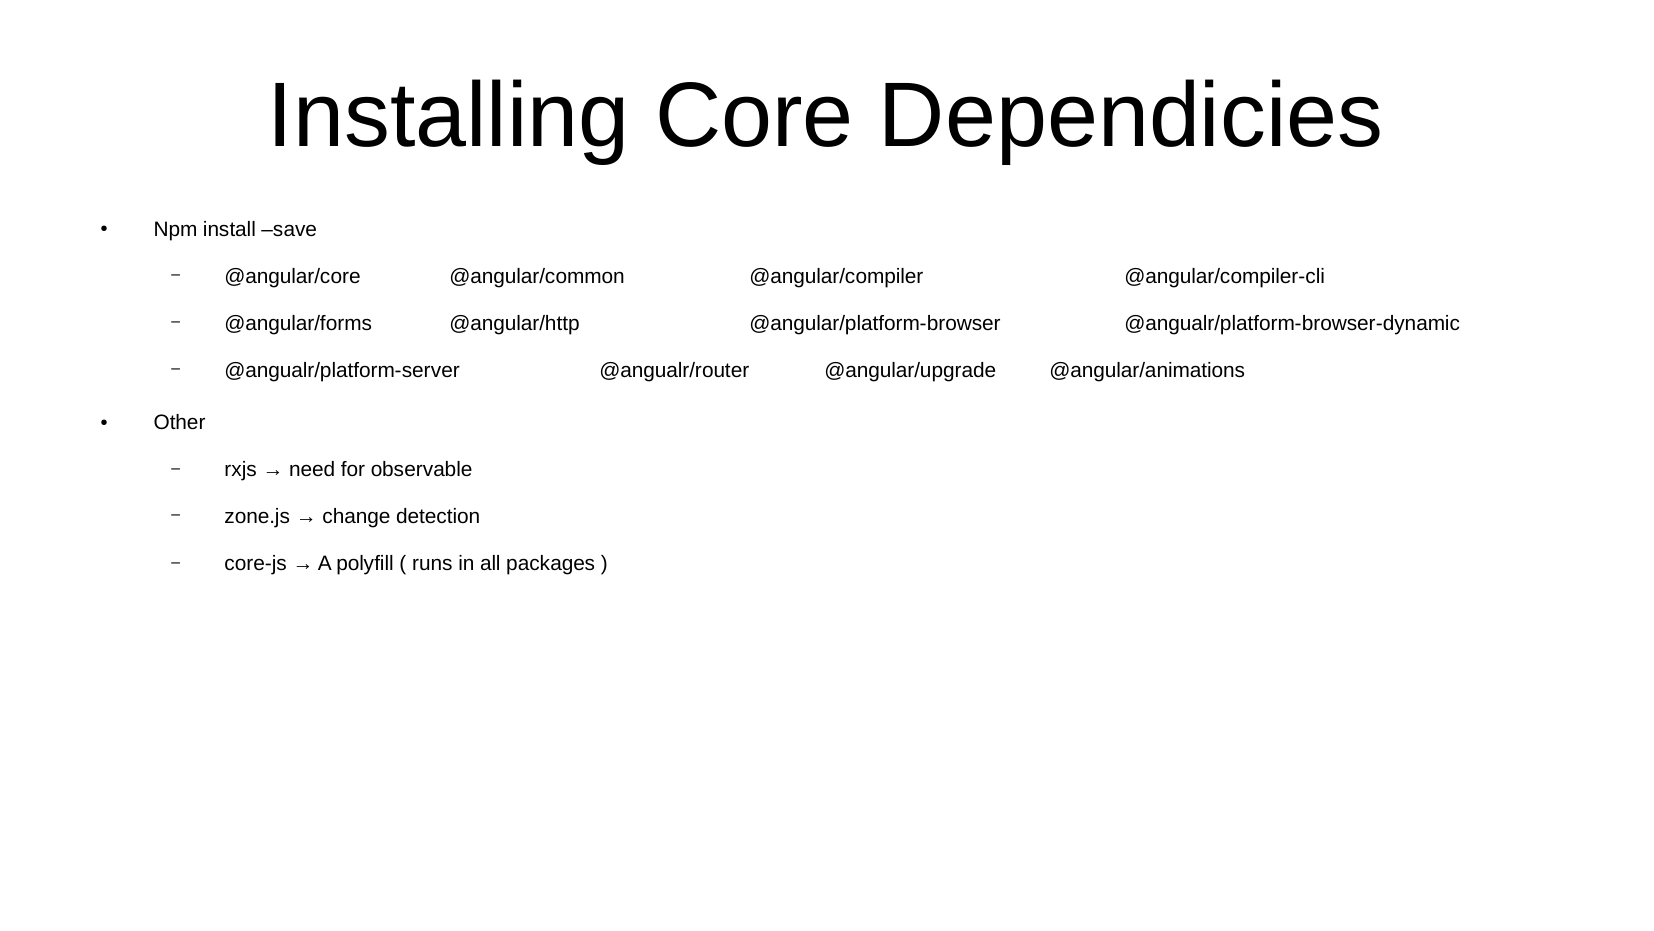

# Installing Core Dependicies
Npm install –save
@angular/core 		@angular/common 		@angular/compiler 			@angular/compiler-cli
@angular/forms		@angular/http			@angular/platform-browser		@angualr/platform-browser-dynamic
@angualr/platform-server		@angualr/router	@angular/upgrade	@angular/animations
Other
rxjs → need for observable
zone.js → change detection
core-js → A polyfill ( runs in all packages )